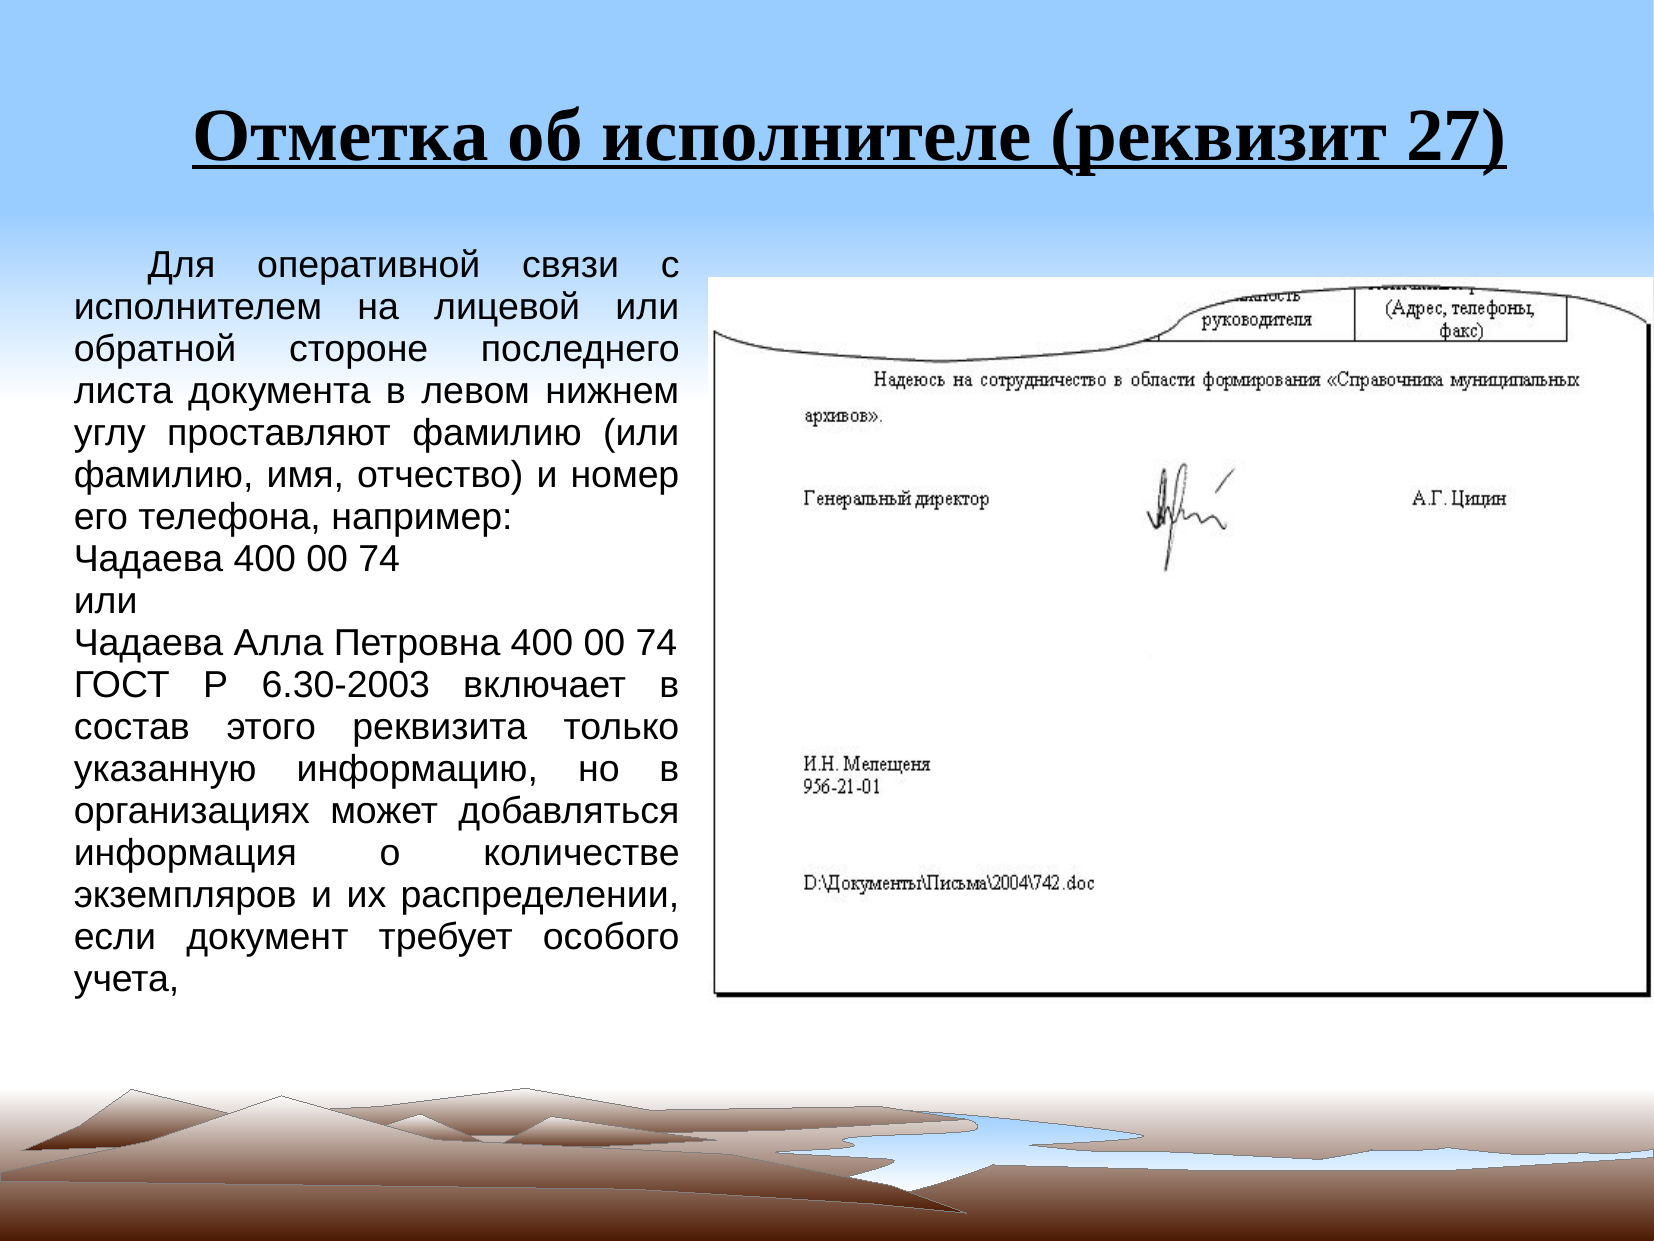

# Отметка об исполнителе (реквизит 27)
	Для оперативной связи с исполнителем на лицевой или обратной стороне последнего листа документа в левом нижнем углу проставляют фамилию (или фамилию, имя, отчество) и номер его телефона, например:
Чадаева 400 00 74
или
Чадаева Алла Петровна 400 00 74
ГОСТ Р 6.30-2003 включает в состав этого реквизита только указанную информацию, но в организациях может добавляться информация о количестве экземпляров и их распределении, если документ требует особого учета,